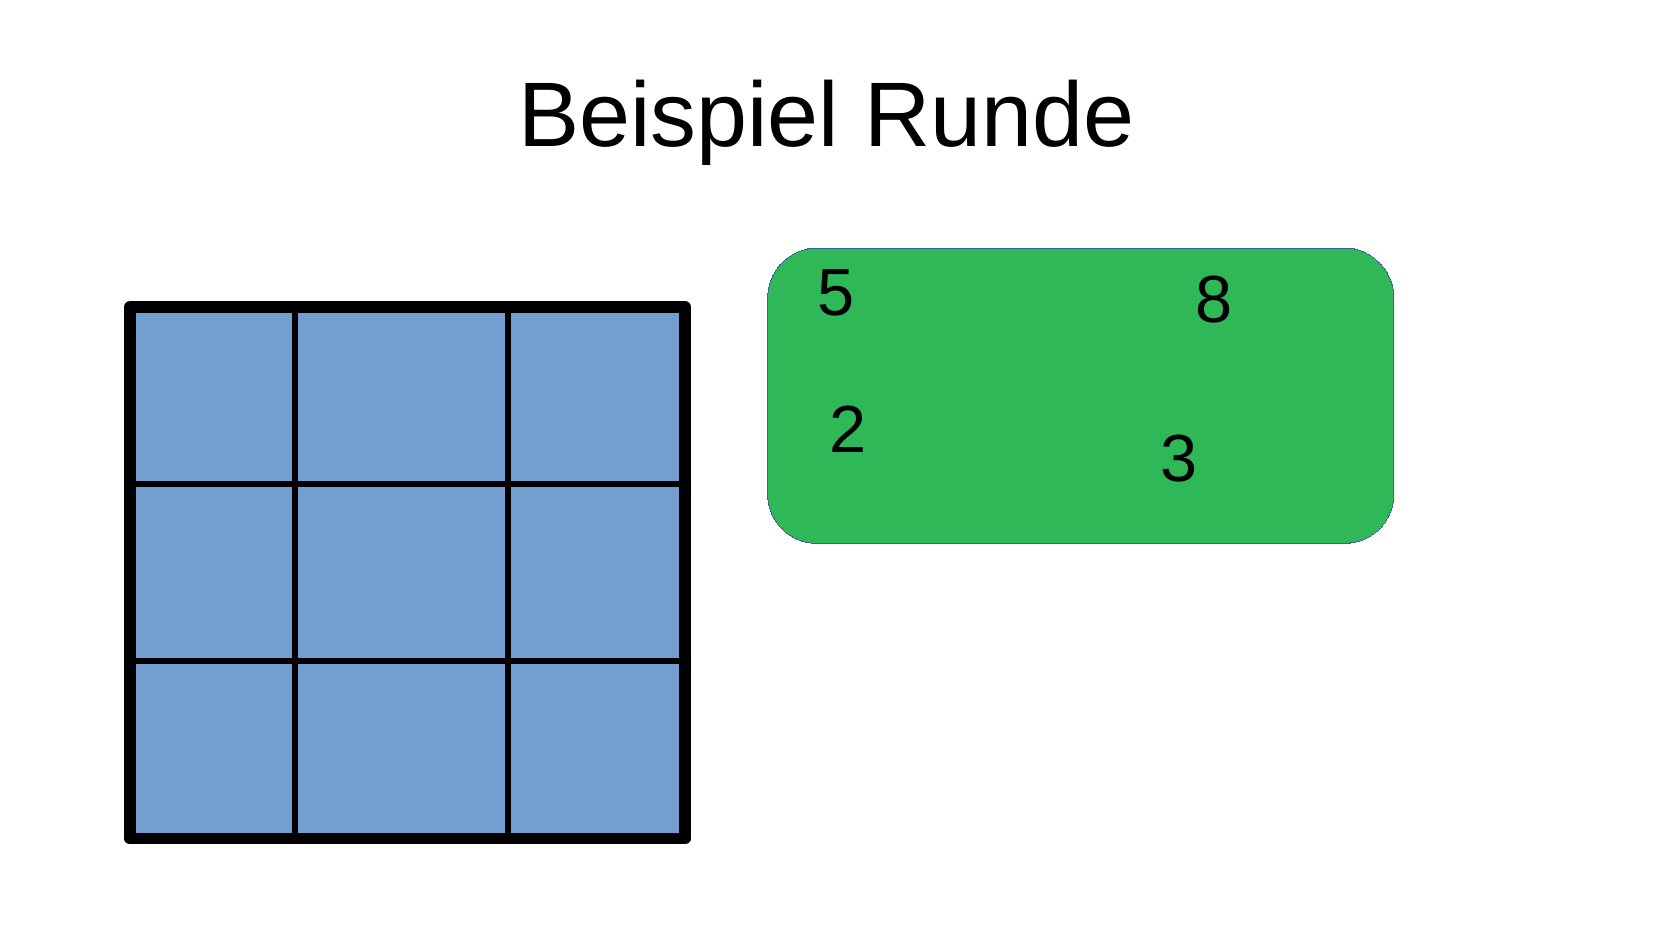

# Beispiel Runde
5
8
2
3